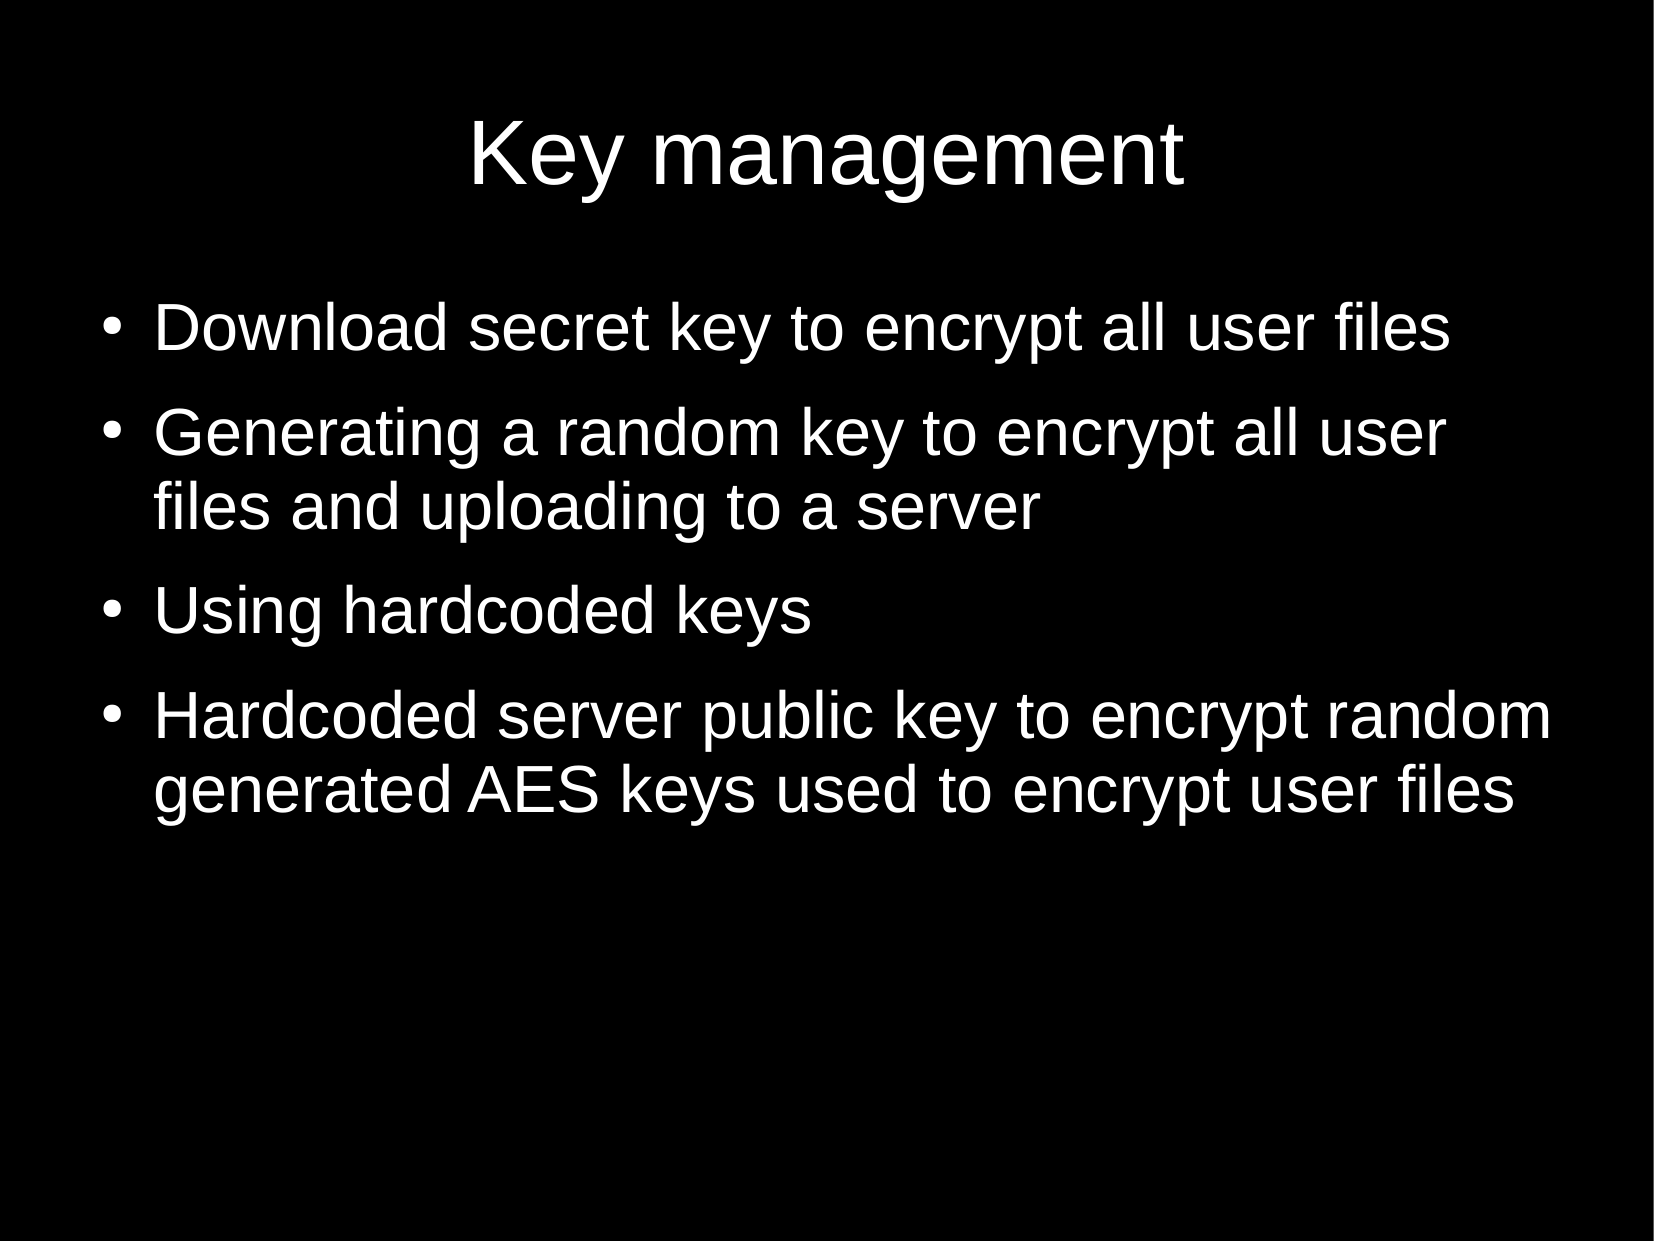

# Key management
Download secret key to encrypt all user files
Generating a random key to encrypt all user files and uploading to a server
Using hardcoded keys
Hardcoded server public key to encrypt random generated AES keys used to encrypt user files